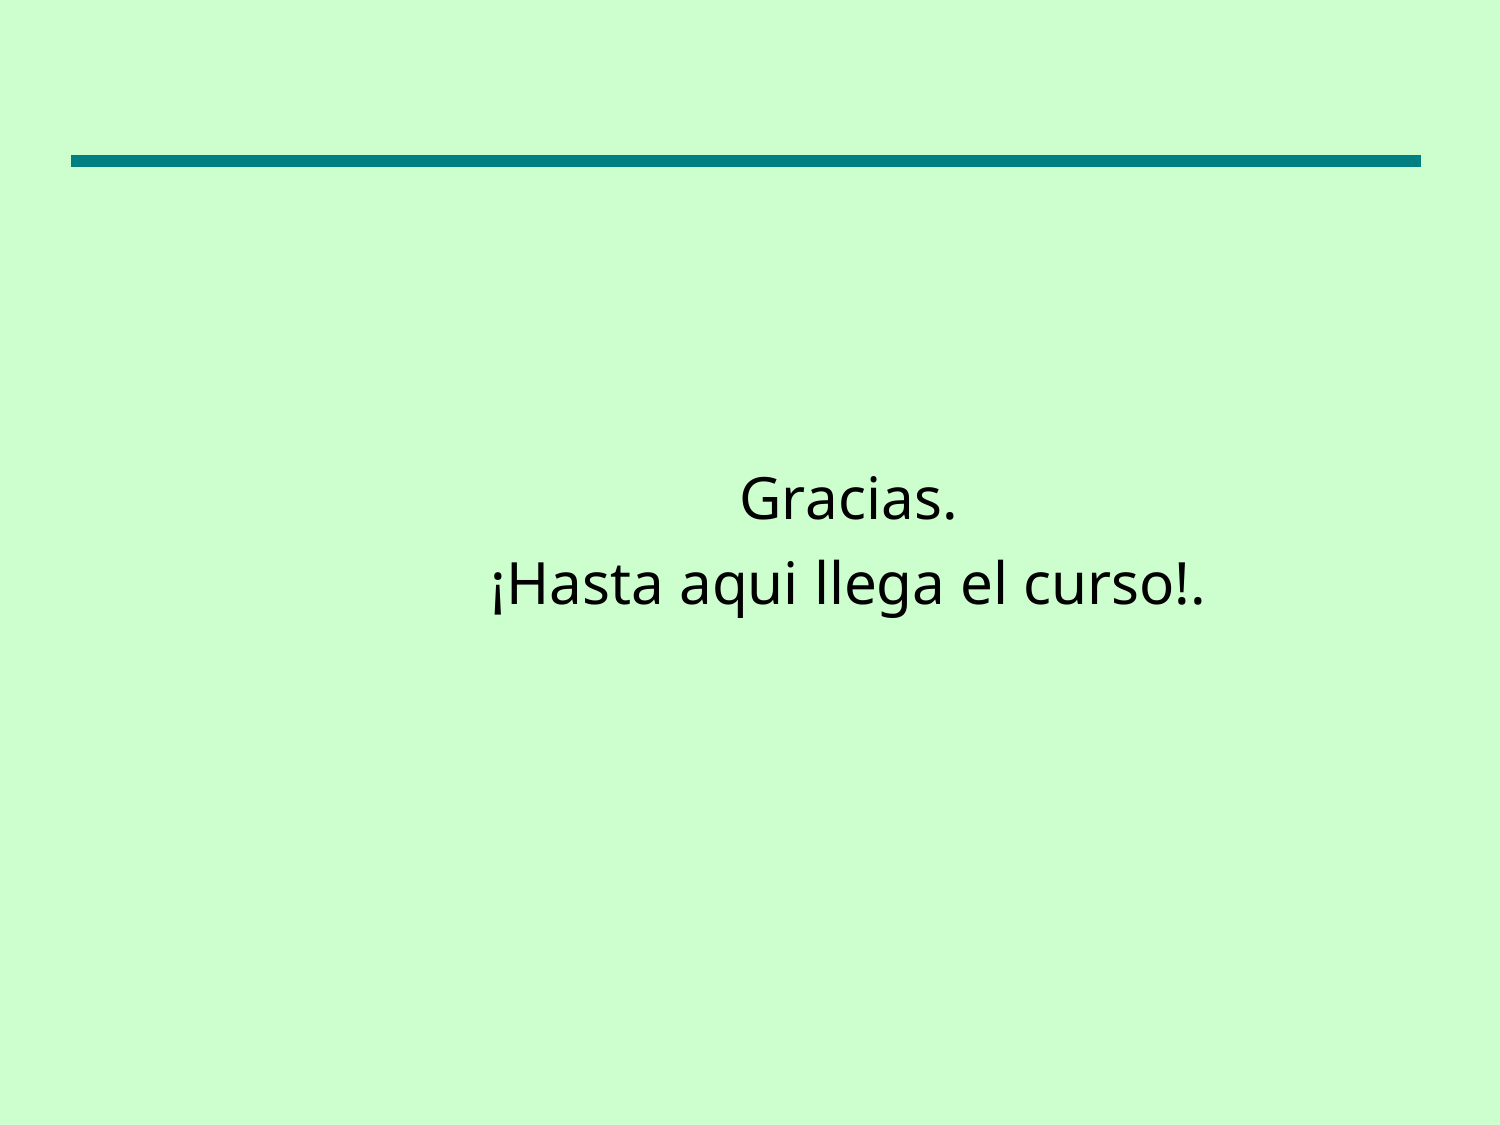

# Gracias.
¡Hasta aqui llega el curso!.